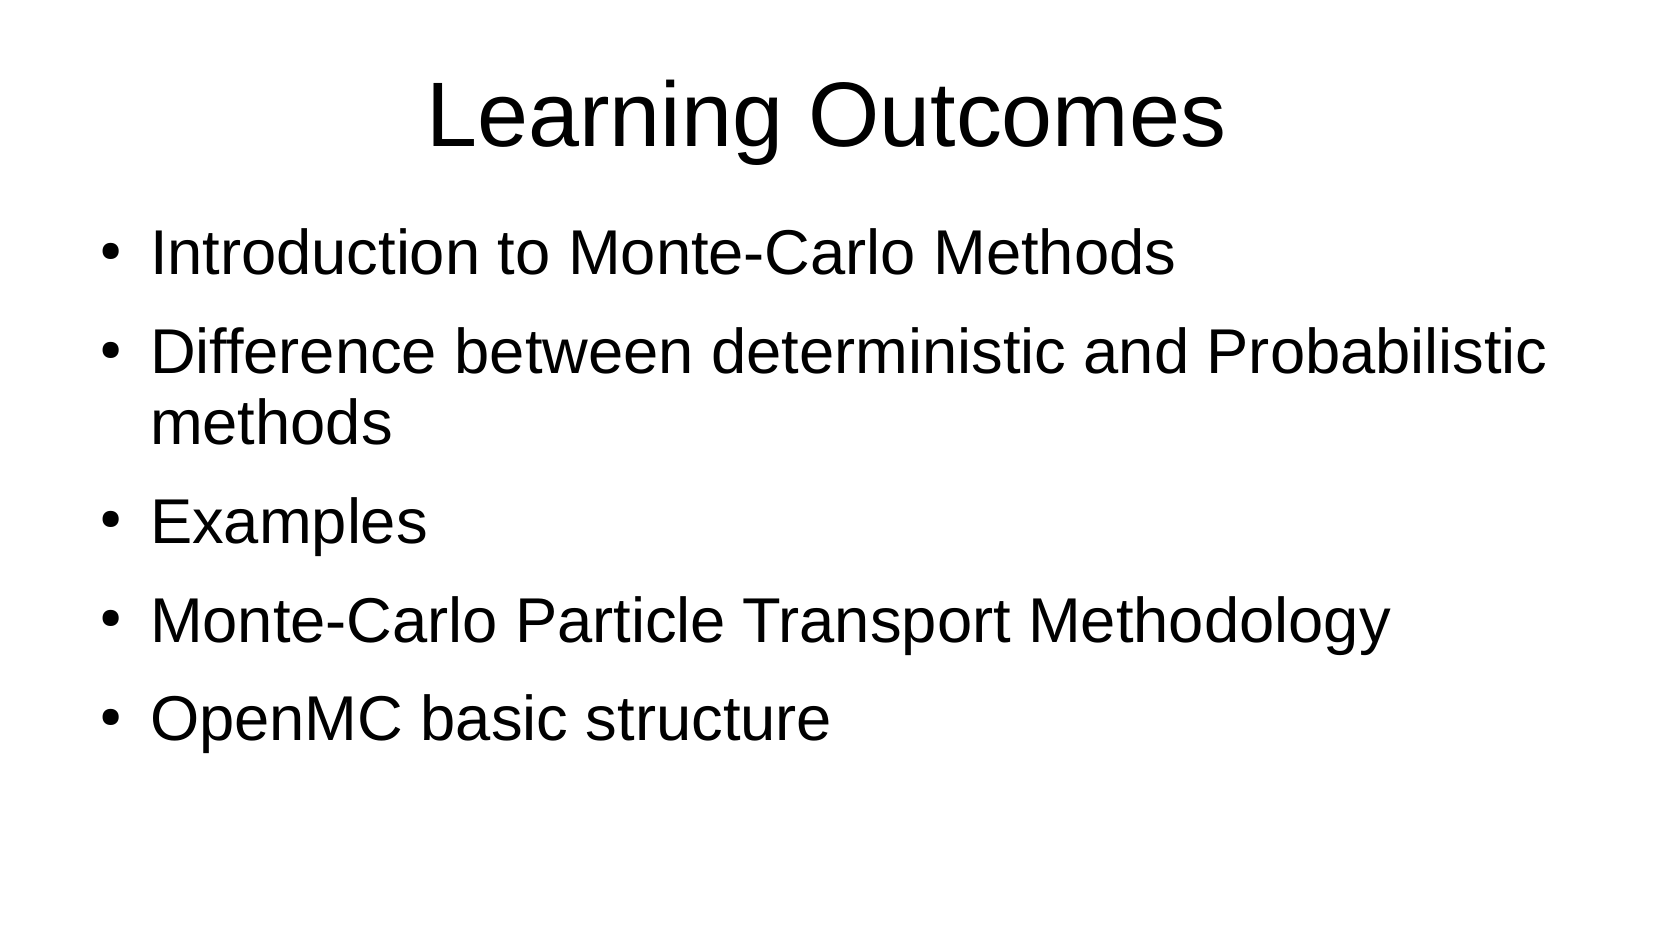

# Learning Outcomes
Introduction to Monte-Carlo Methods
Difference between deterministic and Probabilistic methods
Examples
Monte-Carlo Particle Transport Methodology
OpenMC basic structure